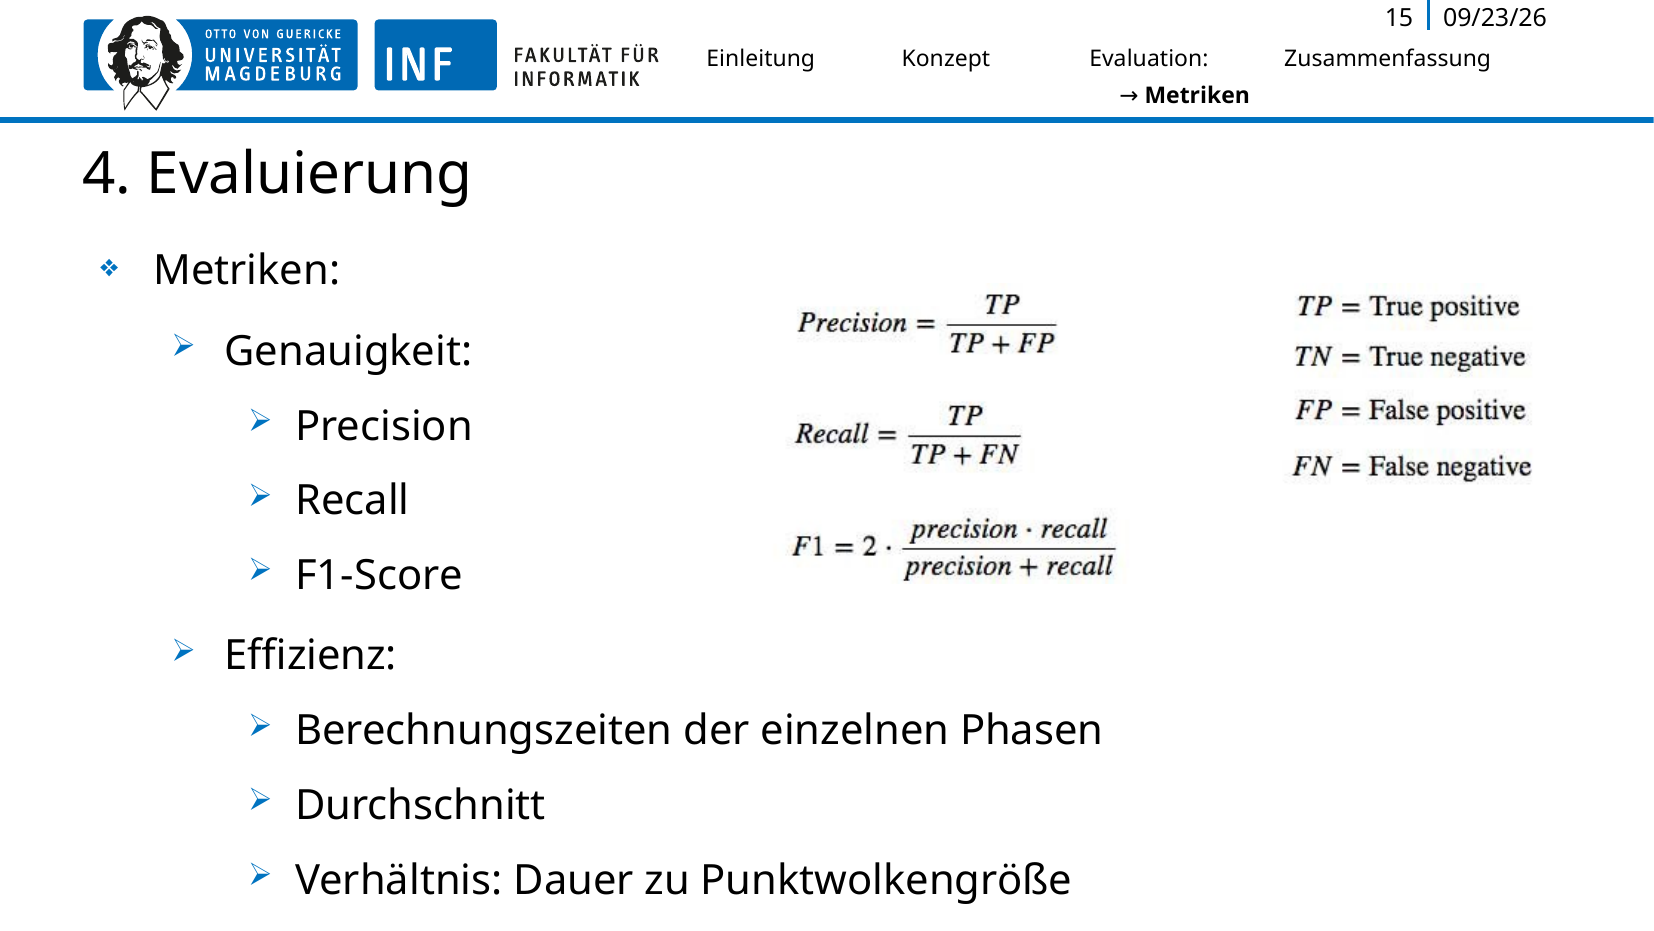

# 4. Evaluierung
Metriken:
Genauigkeit:
Precision
Recall
F1-Score
Effizienz:
Berechnungszeiten der einzelnen Phasen
Durchschnitt
Verhältnis: Dauer zu Punktwolkengröße